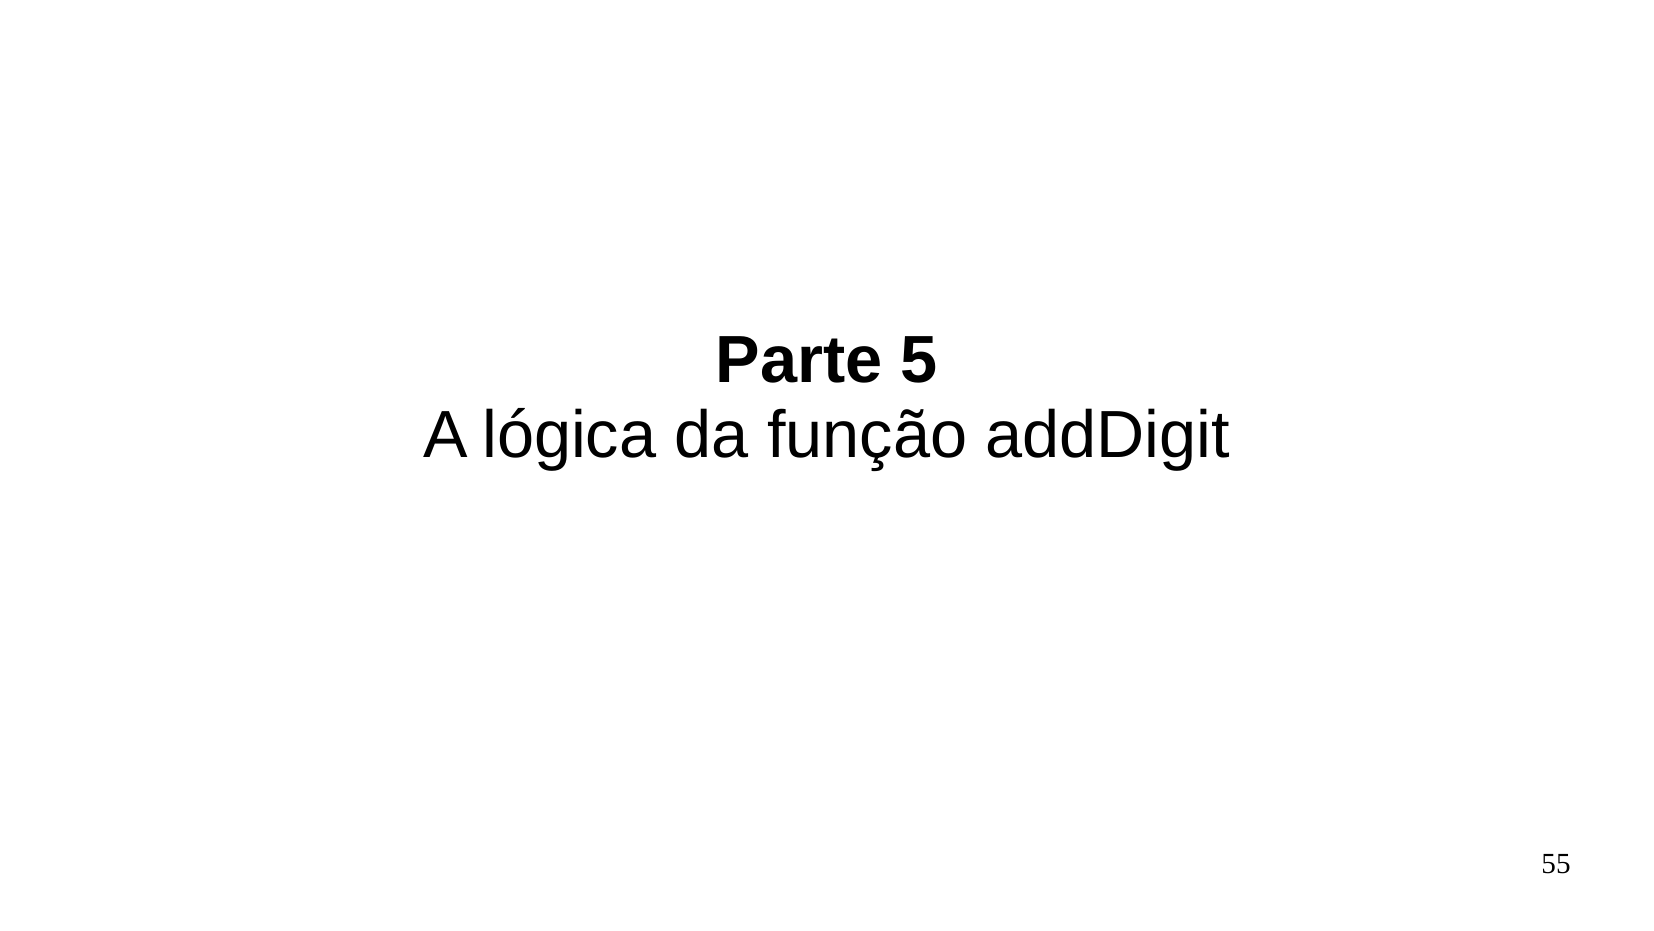

# Parte 5
A lógica da função addDigit
55